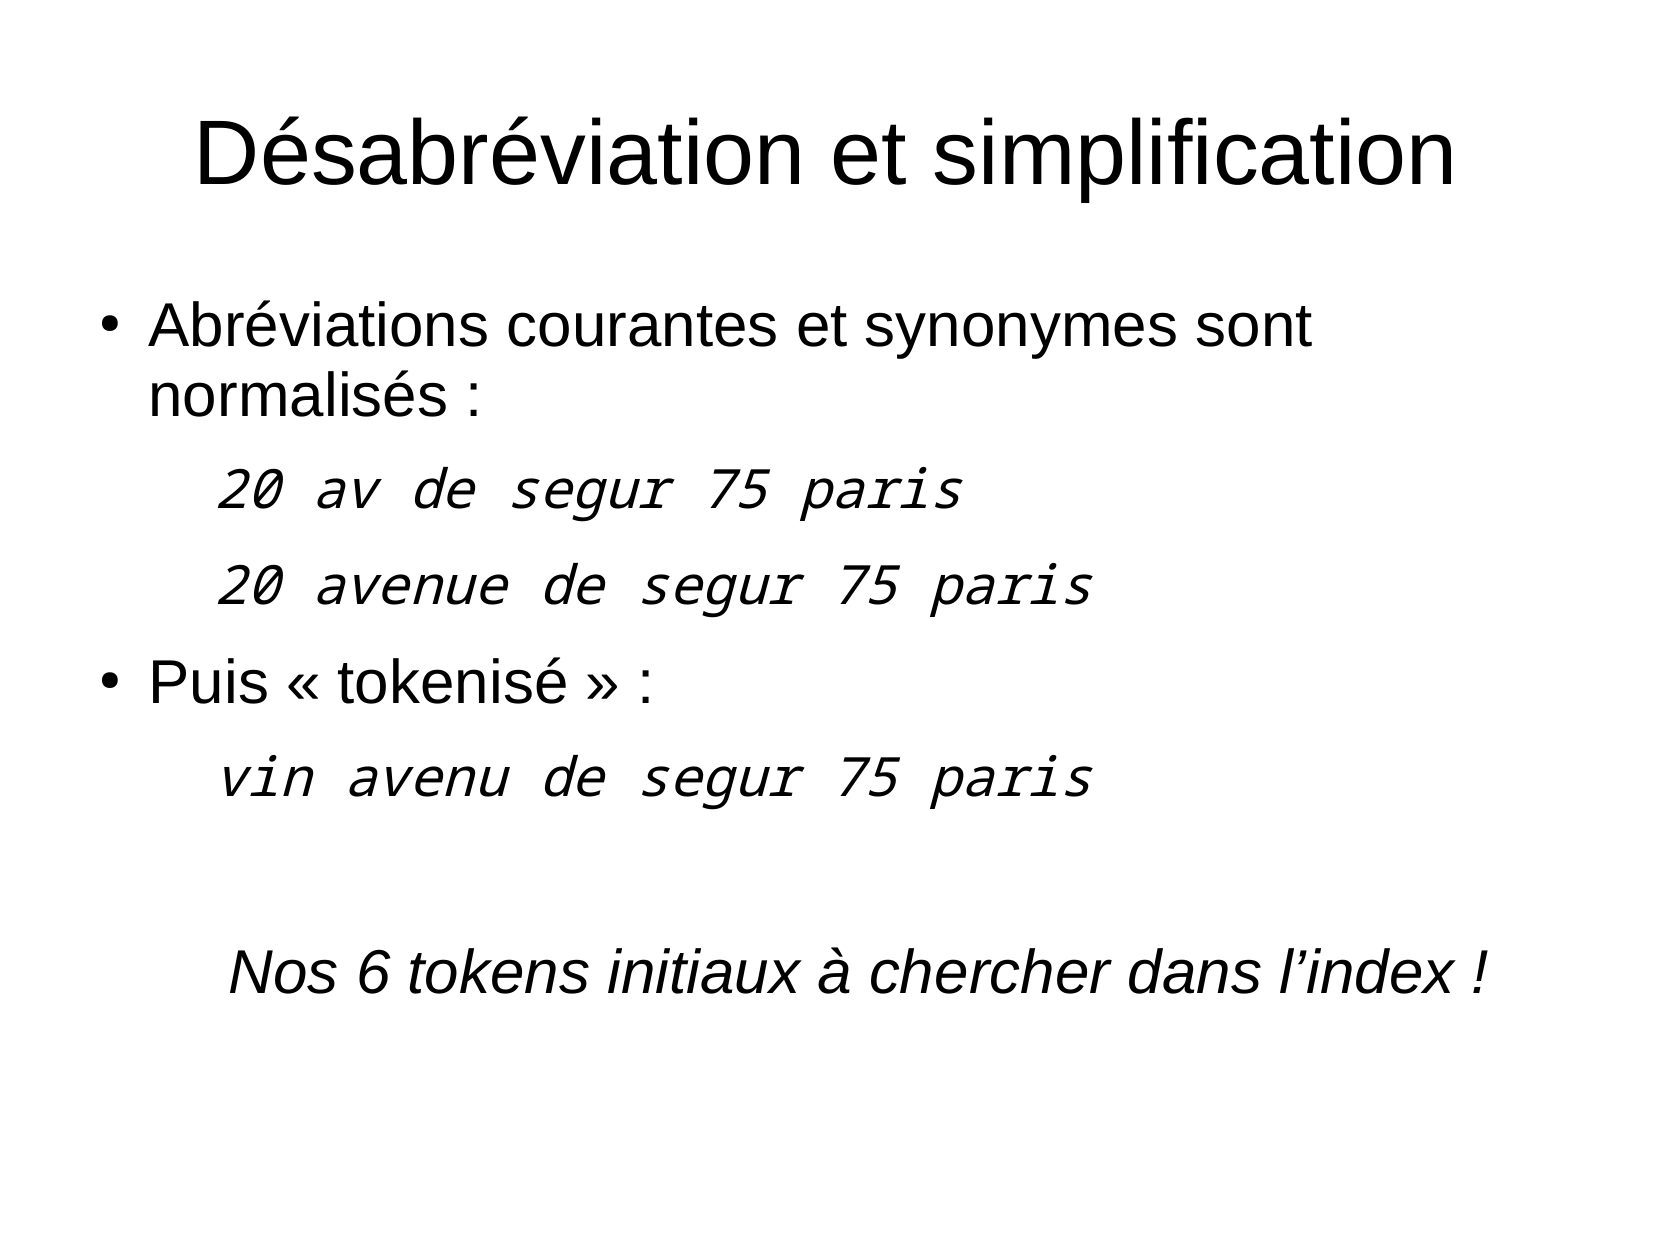

# Désabréviation et simplification
Abréviations courantes et synonymes sont normalisés :
20 av de segur 75 paris
20 avenue de segur 75 paris
Puis « tokenisé » :
vin avenu de segur 75 paris
Nos 6 tokens initiaux à chercher dans l’index !